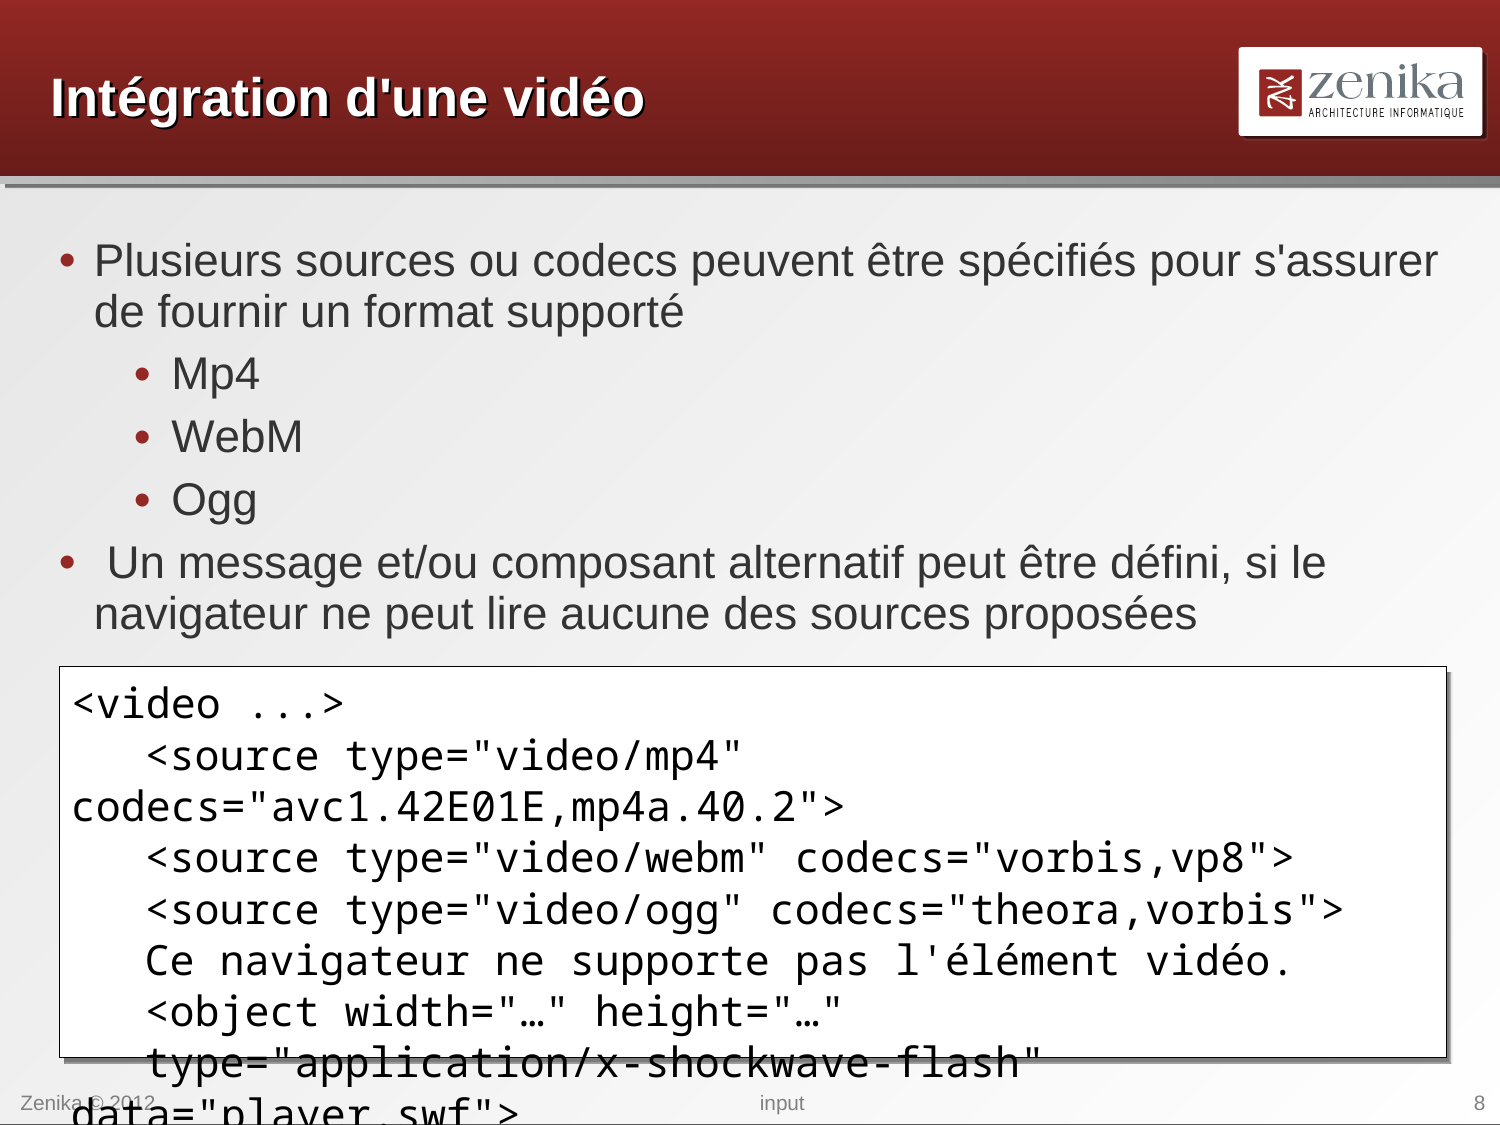

# Intégration d'une vidéo
Plusieurs sources ou codecs peuvent être spécifiés pour s'assurer de fournir un format supporté
Mp4
WebM
Ogg
 Un message et/ou composant alternatif peut être défini, si le navigateur ne peut lire aucune des sources proposées
<video ...>
	<source type="video/mp4" codecs="avc1.42E01E,mp4a.40.2">
	<source type="video/webm" codecs="vorbis,vp8">
	<source type="video/ogg" codecs="theora,vorbis">
	Ce navigateur ne supporte pas l'élément vidéo.
	<object width="…" height="…"
	type="application/x-shockwave-flash" data="player.swf">
	</object>
</video>